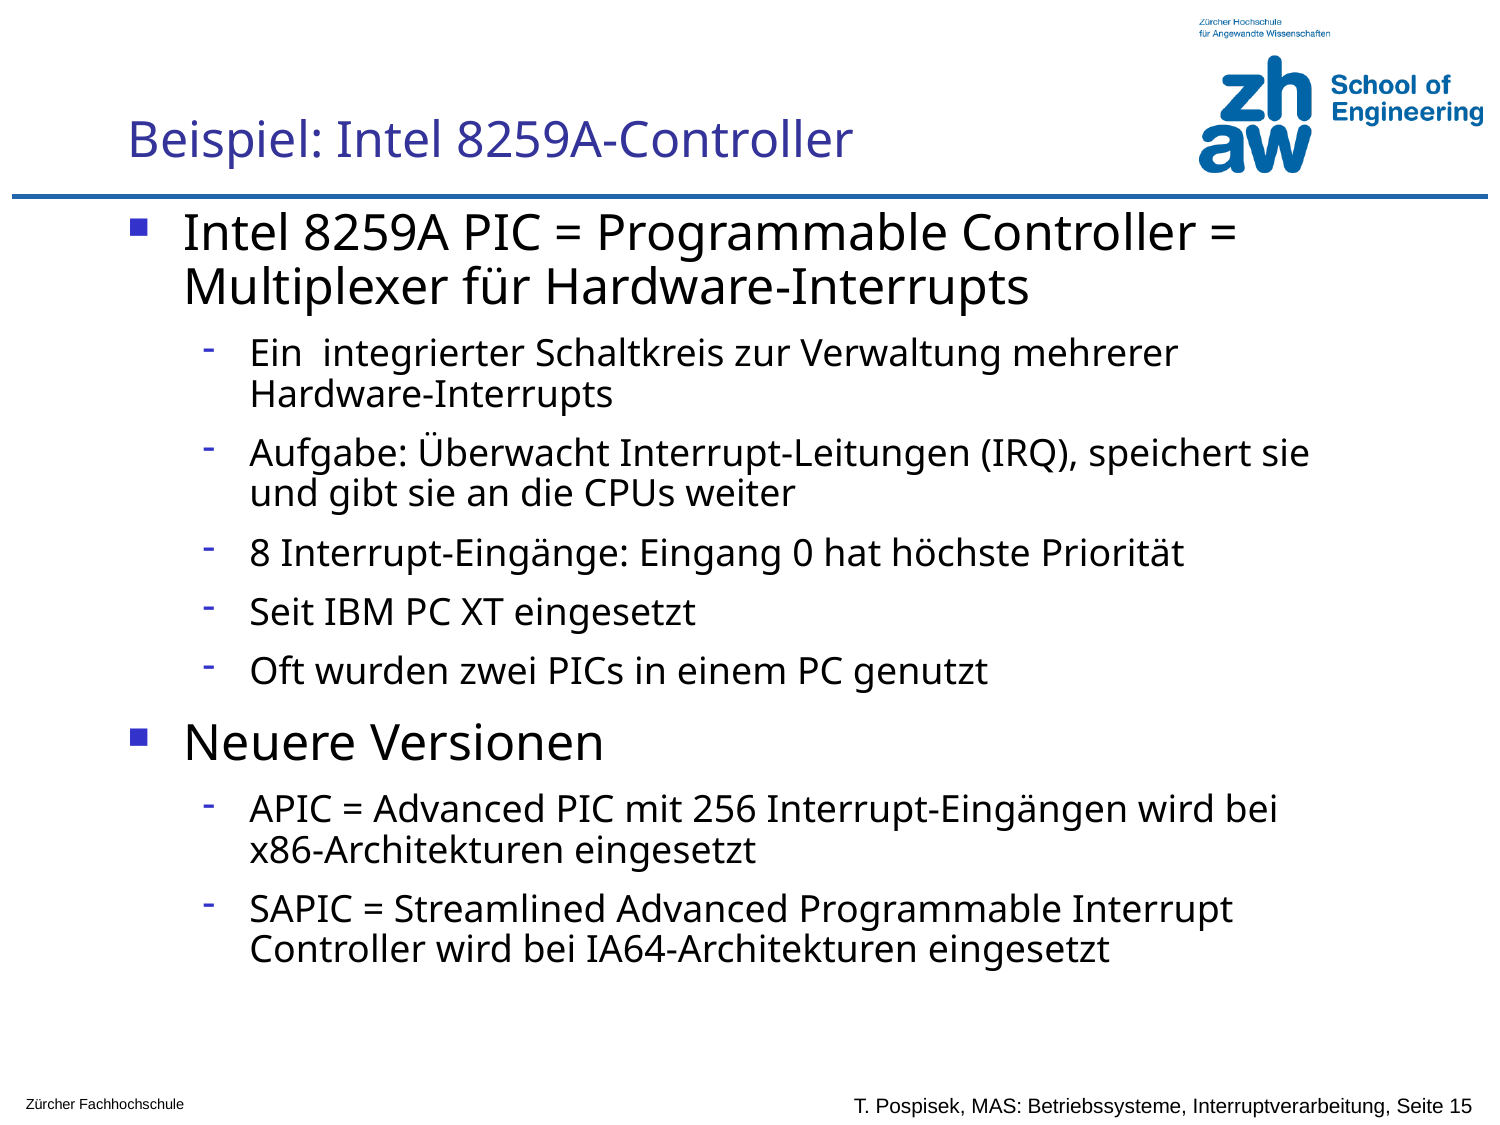

# Beispiel: Intel 8259A-Controller
Intel 8259A PIC = Programmable Controller = Multiplexer für Hardware-Interrupts
Ein integrierter Schaltkreis zur Verwaltung mehrerer Hardware-Interrupts
Aufgabe: Überwacht Interrupt-Leitungen (IRQ), speichert sie und gibt sie an die CPUs weiter
8 Interrupt-Eingänge: Eingang 0 hat höchste Priorität
Seit IBM PC XT eingesetzt
Oft wurden zwei PICs in einem PC genutzt
Neuere Versionen
APIC = Advanced PIC mit 256 Interrupt-Eingängen wird bei x86-Architekturen eingesetzt
SAPIC = Streamlined Advanced Programmable Interrupt Controller wird bei IA64-Architekturen eingesetzt